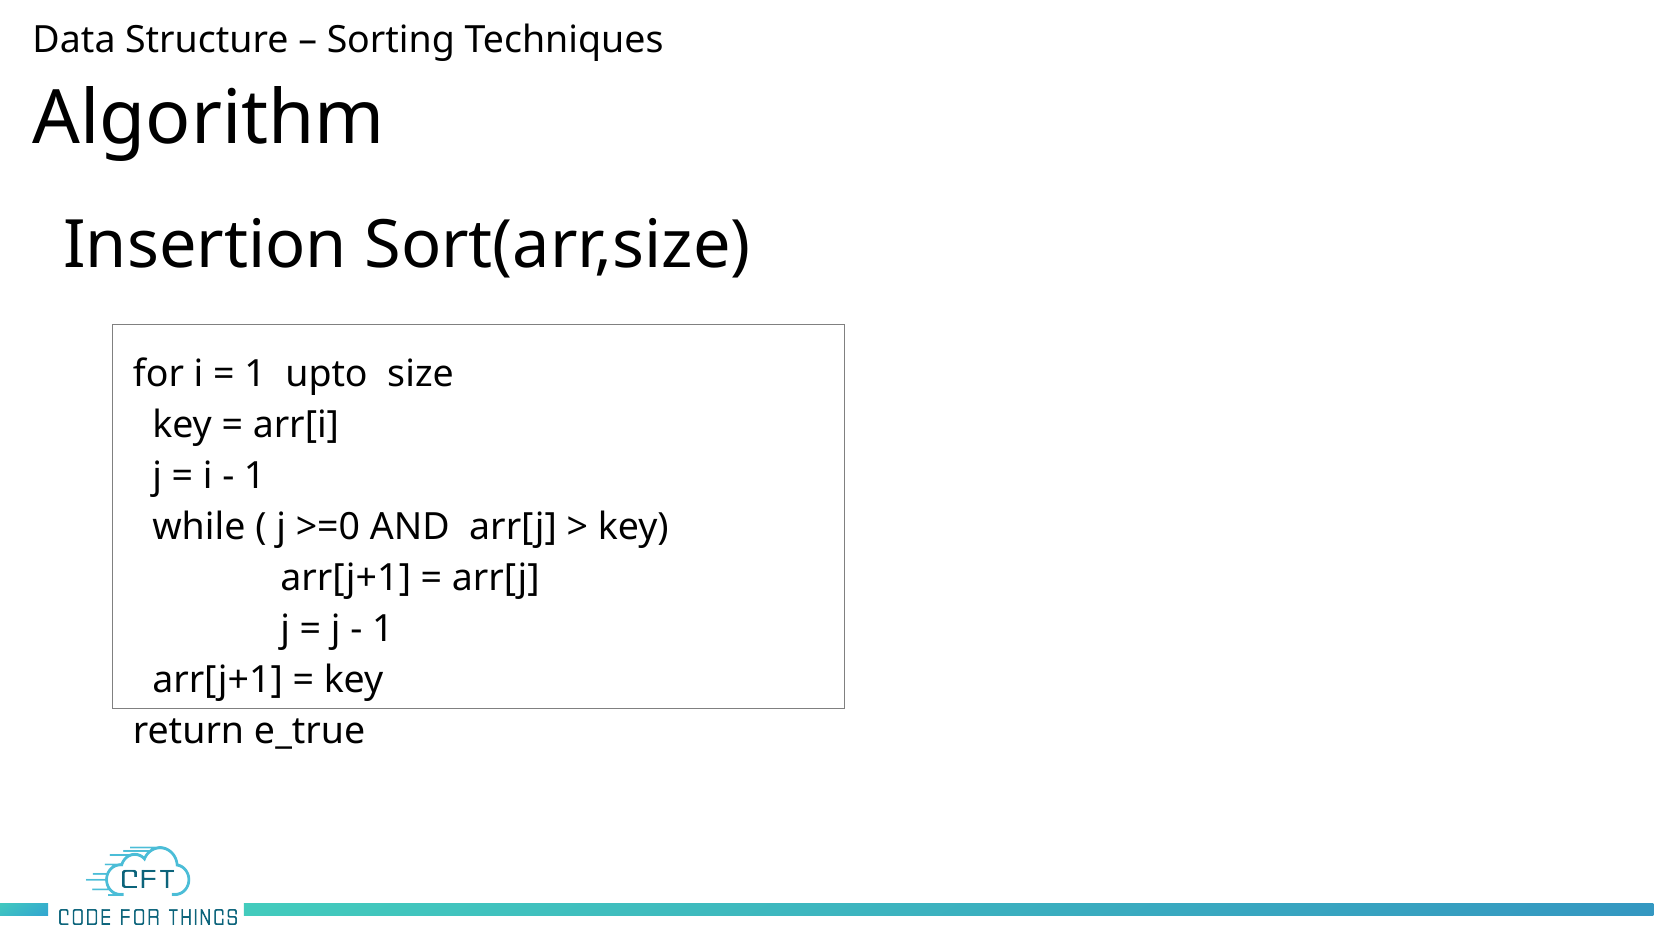

# Data Structure – Sorting Techniques Algorithm
Insertion Sort(arr,size)
for i = 1 upto size
 key = arr[i]
 j = i - 1
 while ( j >=0 AND arr[j] > key)
 		arr[j+1] = arr[j]
		j = j - 1
 arr[j+1] = key
return e_true